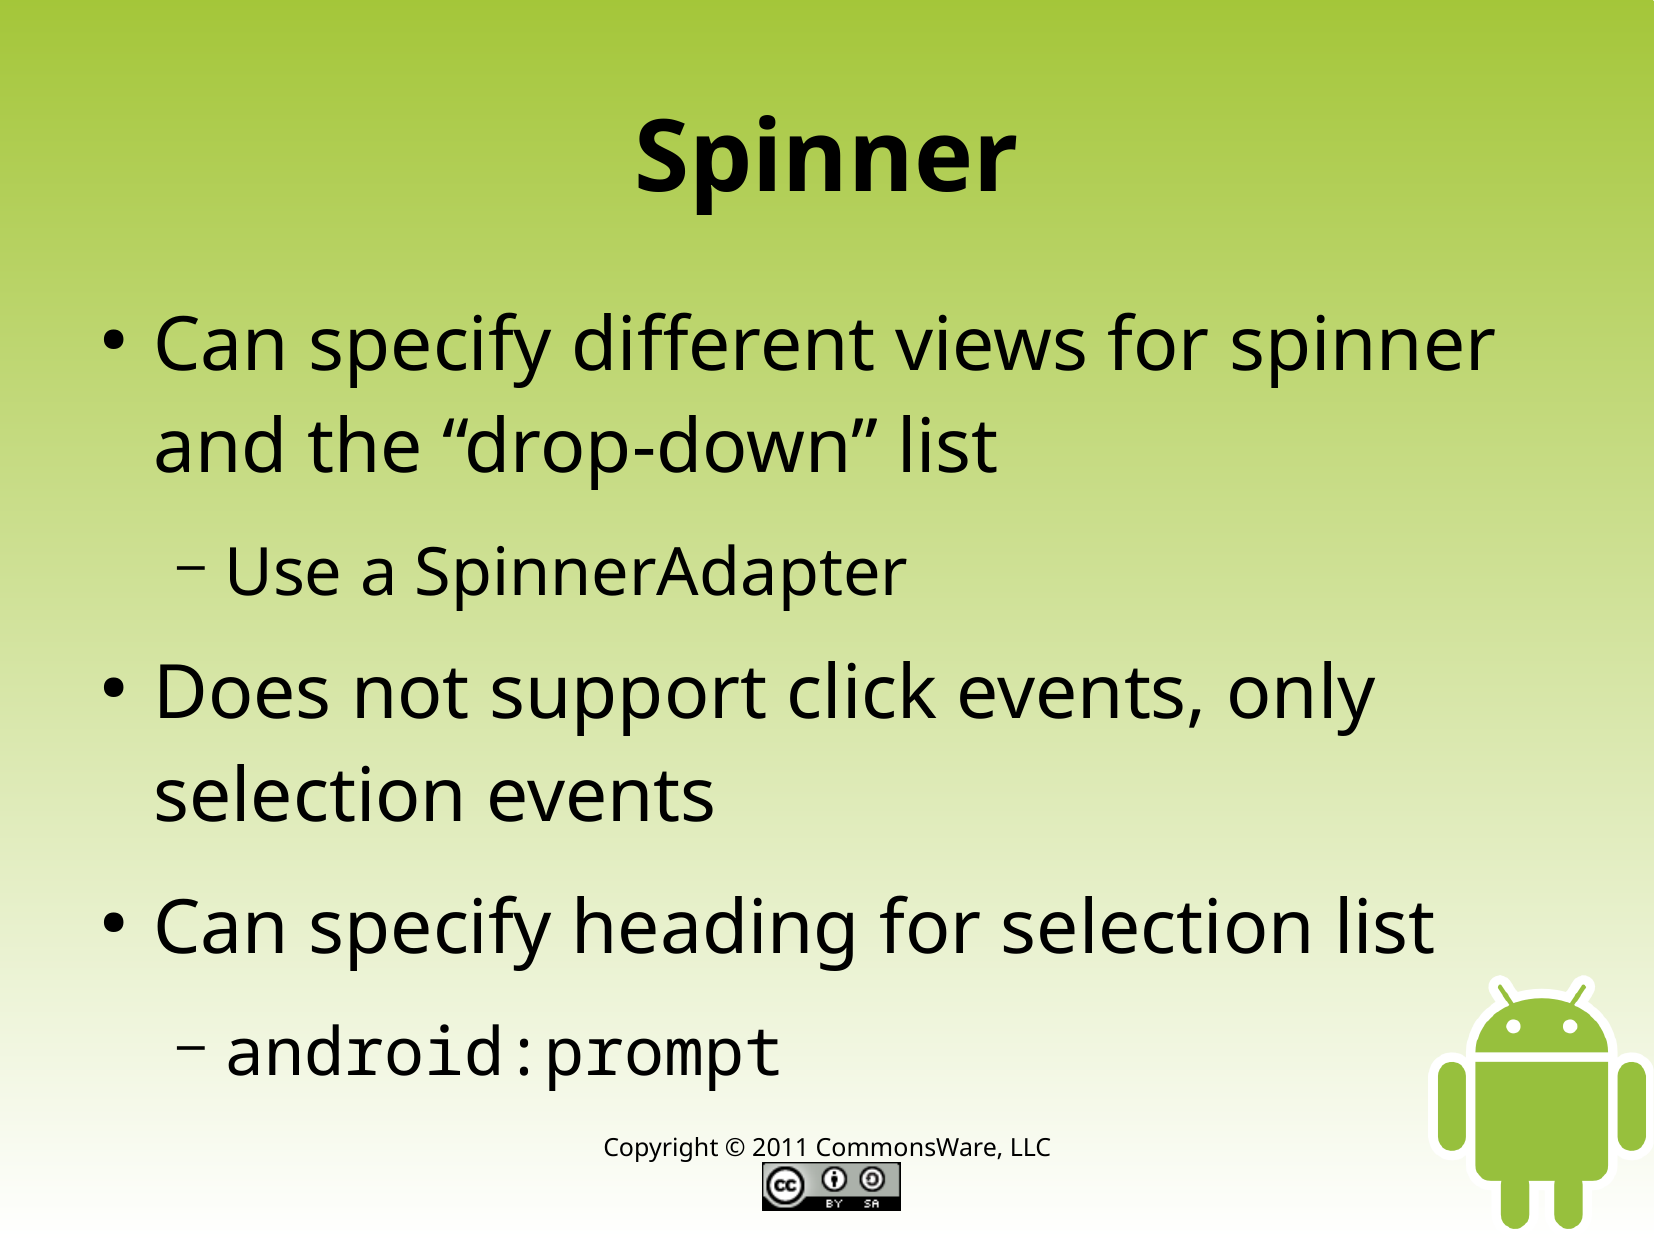

# Spinner
Can specify different views for spinner and the “drop-down” list
Use a SpinnerAdapter
Does not support click events, only selection events
Can specify heading for selection list
android:prompt